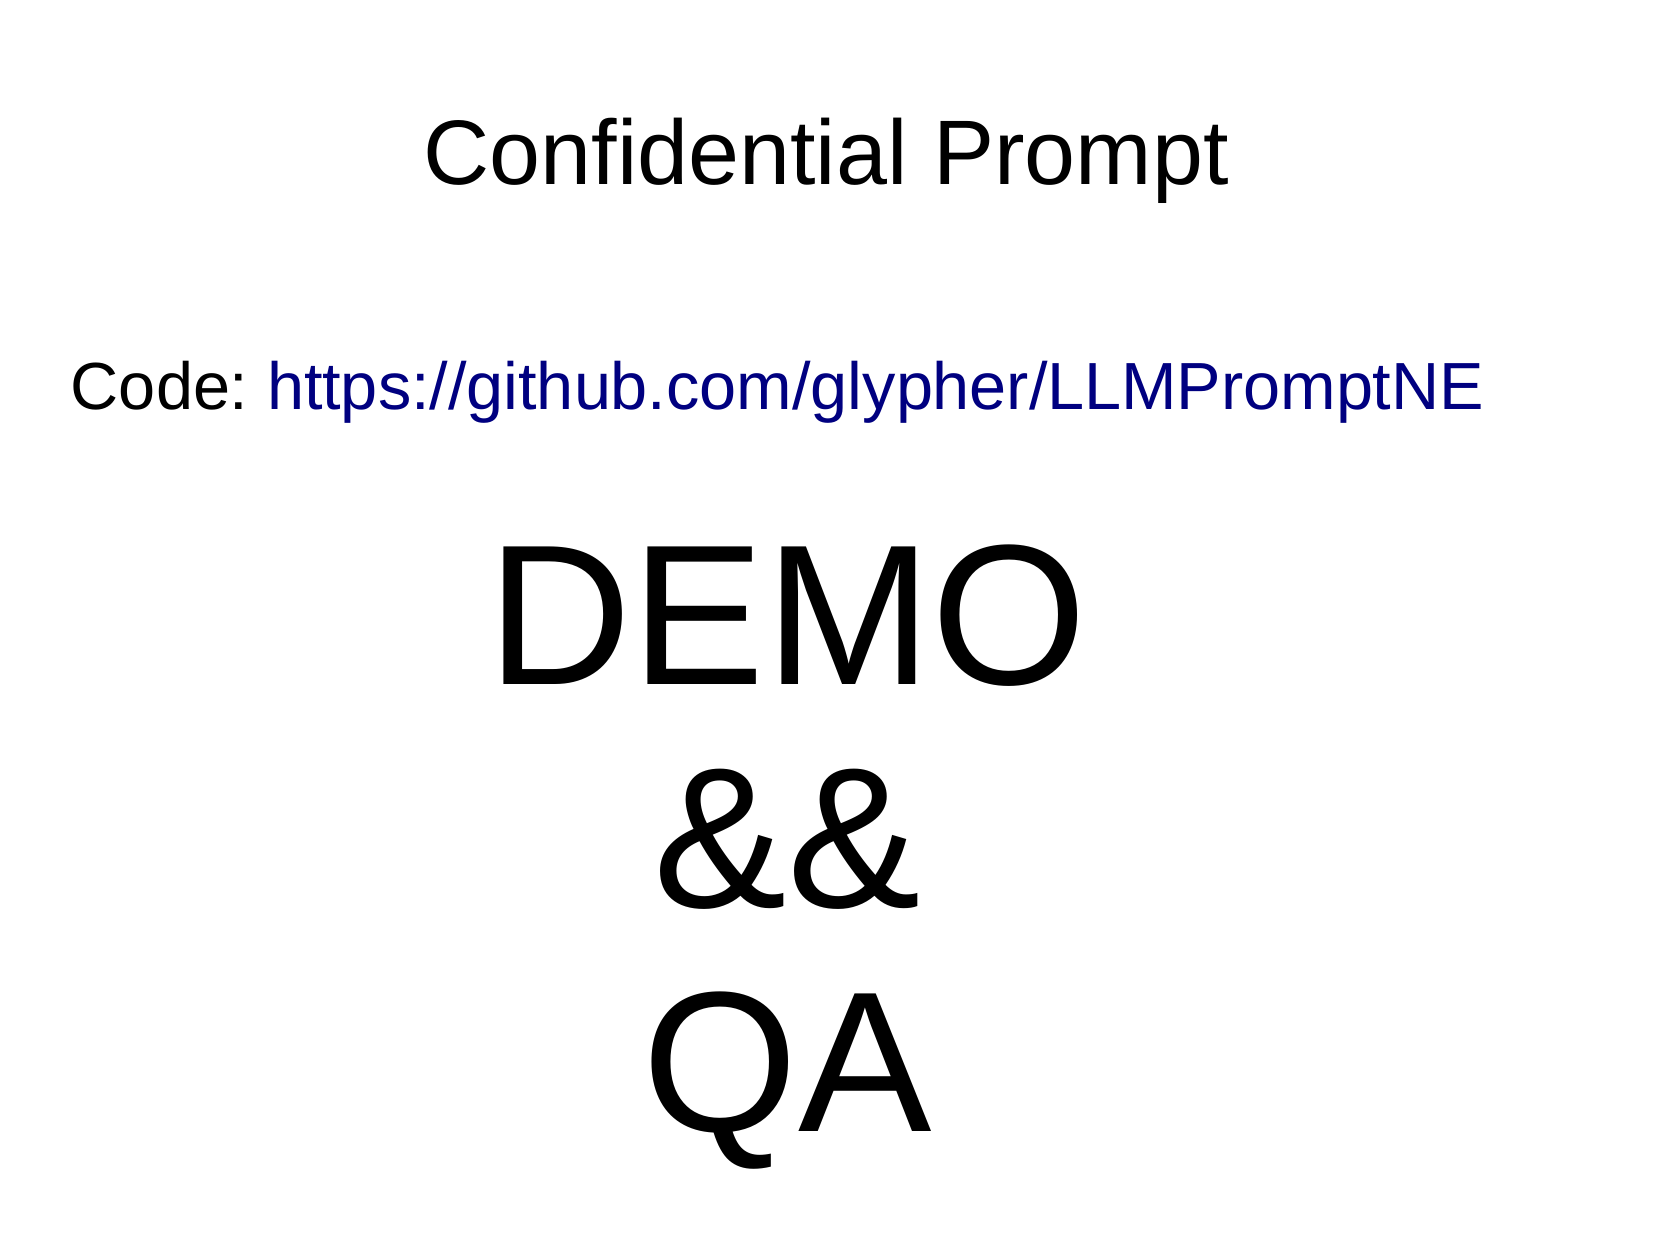

# Confidential Prompt
Code: https://github.com/glypher/LLMPromptNE
DEMO
&&
QA